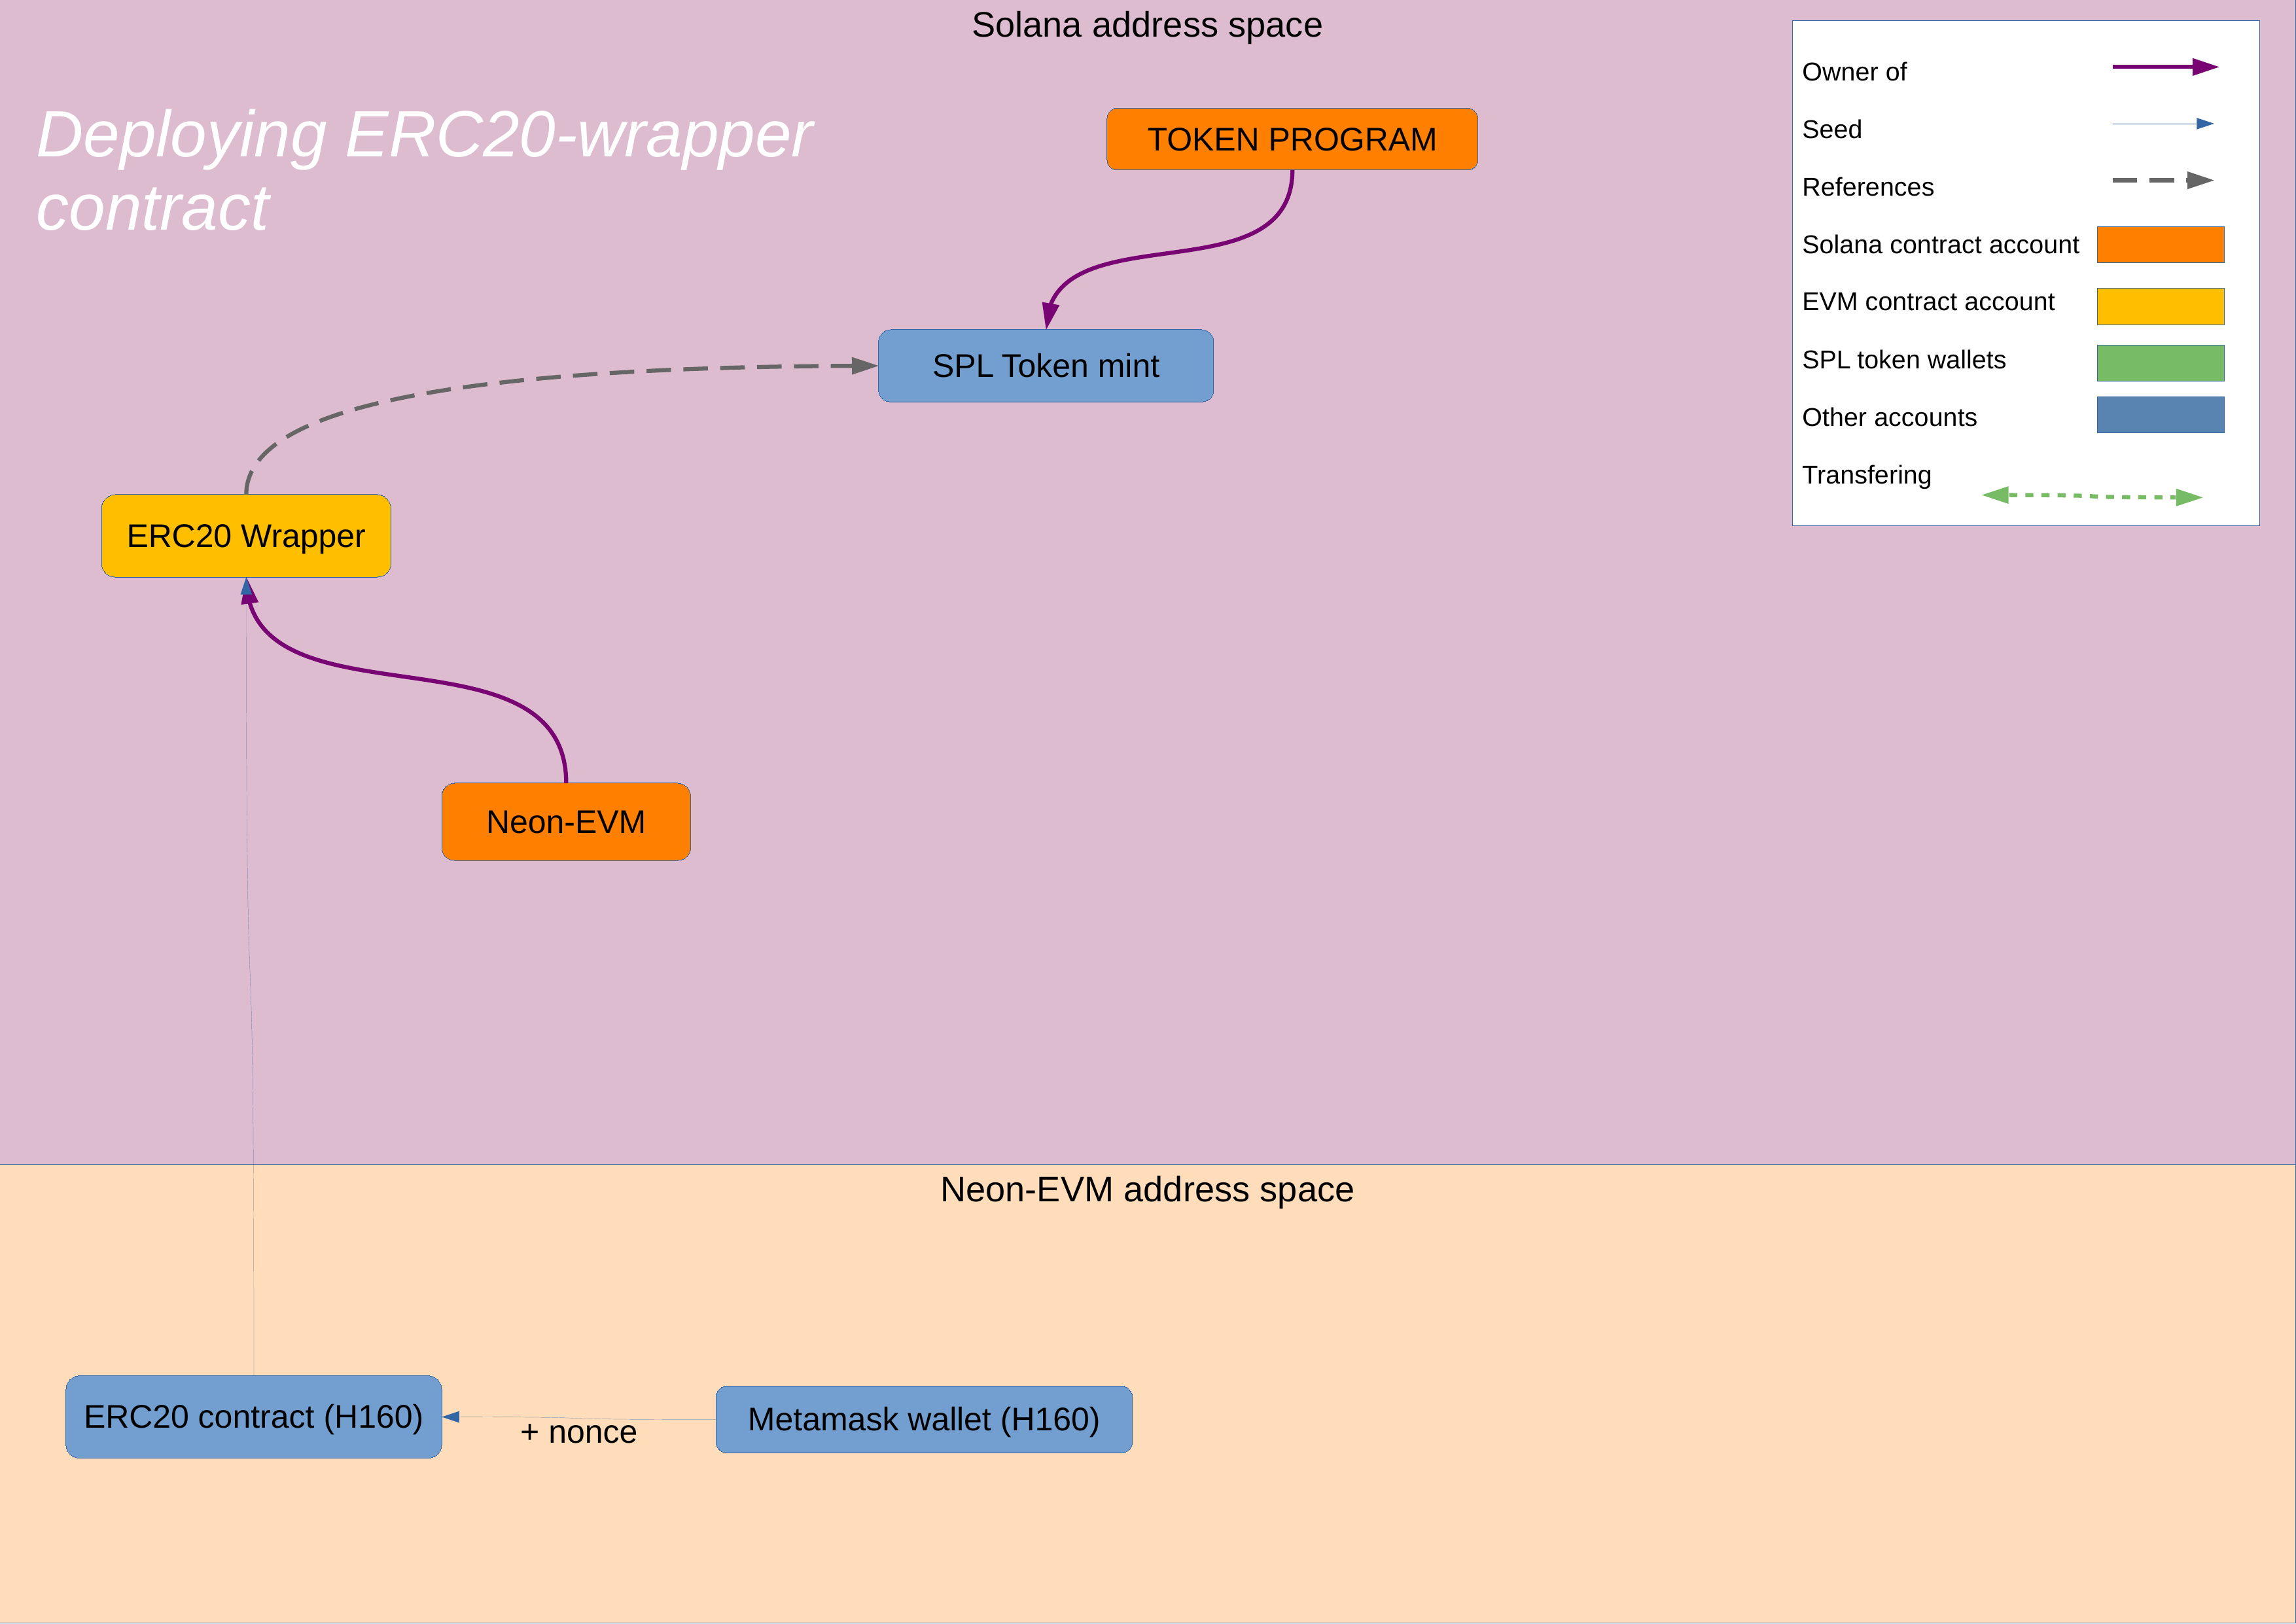

Solana address space
Owner of
Seed
References
Solana contract account
EVM contract account
SPL token wallets
Other accounts
Transfering
Deploying ERC20-wrapper
contract
TOKEN PROGRAM
SPL Token mint
ERC20 Wrapper
Neon-EVM
Neon-EVM address space
ERC20 contract (H160)
Metamask wallet (H160)